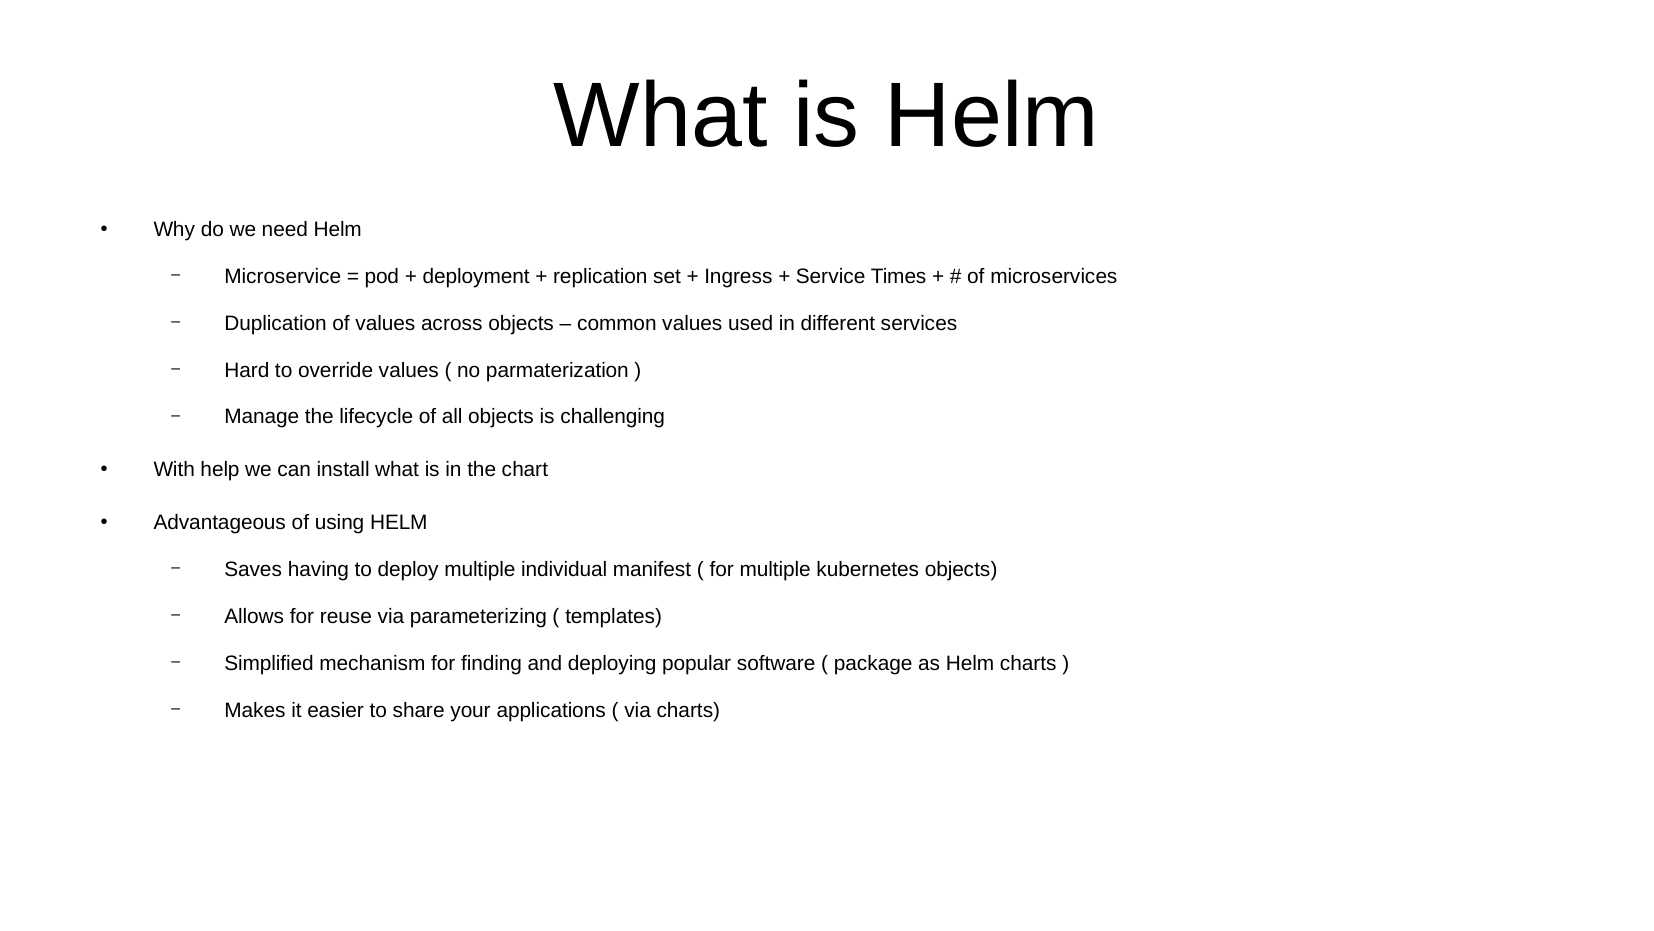

# What is Helm
Why do we need Helm
Microservice = pod + deployment + replication set + Ingress + Service Times + # of microservices
Duplication of values across objects – common values used in different services
Hard to override values ( no parmaterization )
Manage the lifecycle of all objects is challenging
With help we can install what is in the chart
Advantageous of using HELM
Saves having to deploy multiple individual manifest ( for multiple kubernetes objects)
Allows for reuse via parameterizing ( templates)
Simplified mechanism for finding and deploying popular software ( package as Helm charts )
Makes it easier to share your applications ( via charts)